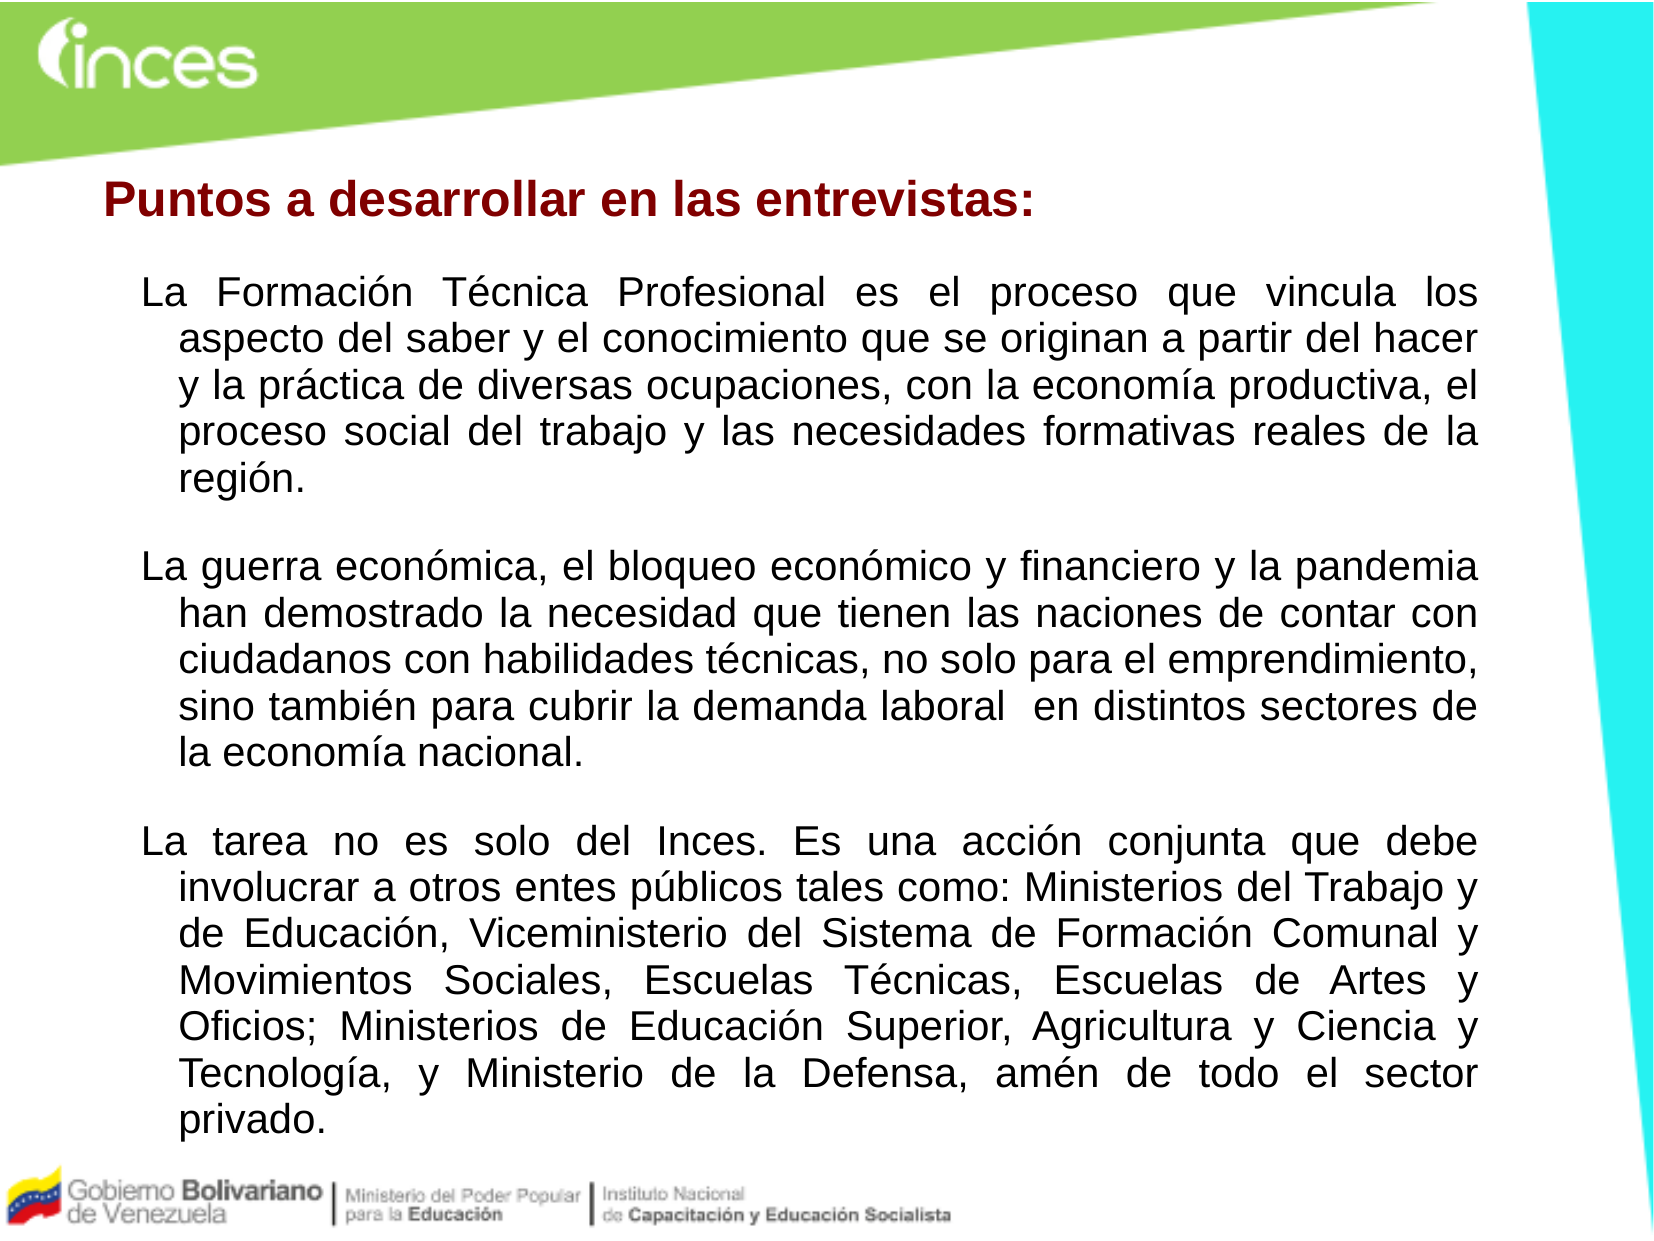

Puntos a desarrollar en las entrevistas:
La Formación Técnica Profesional es el proceso que vincula los aspecto del saber y el conocimiento que se originan a partir del hacer y la práctica de diversas ocupaciones, con la economía productiva, el proceso social del trabajo y las necesidades formativas reales de la región.
La guerra económica, el bloqueo económico y financiero y la pandemia han demostrado la necesidad que tienen las naciones de contar con ciudadanos con habilidades técnicas, no solo para el emprendimiento, sino también para cubrir la demanda laboral en distintos sectores de la economía nacional.
La tarea no es solo del Inces. Es una acción conjunta que debe involucrar a otros entes públicos tales como: Ministerios del Trabajo y de Educación, Viceministerio del Sistema de Formación Comunal y Movimientos Sociales, Escuelas Técnicas, Escuelas de Artes y Oficios; Ministerios de Educación Superior, Agricultura y Ciencia y Tecnología, y Ministerio de la Defensa, amén de todo el sector privado.